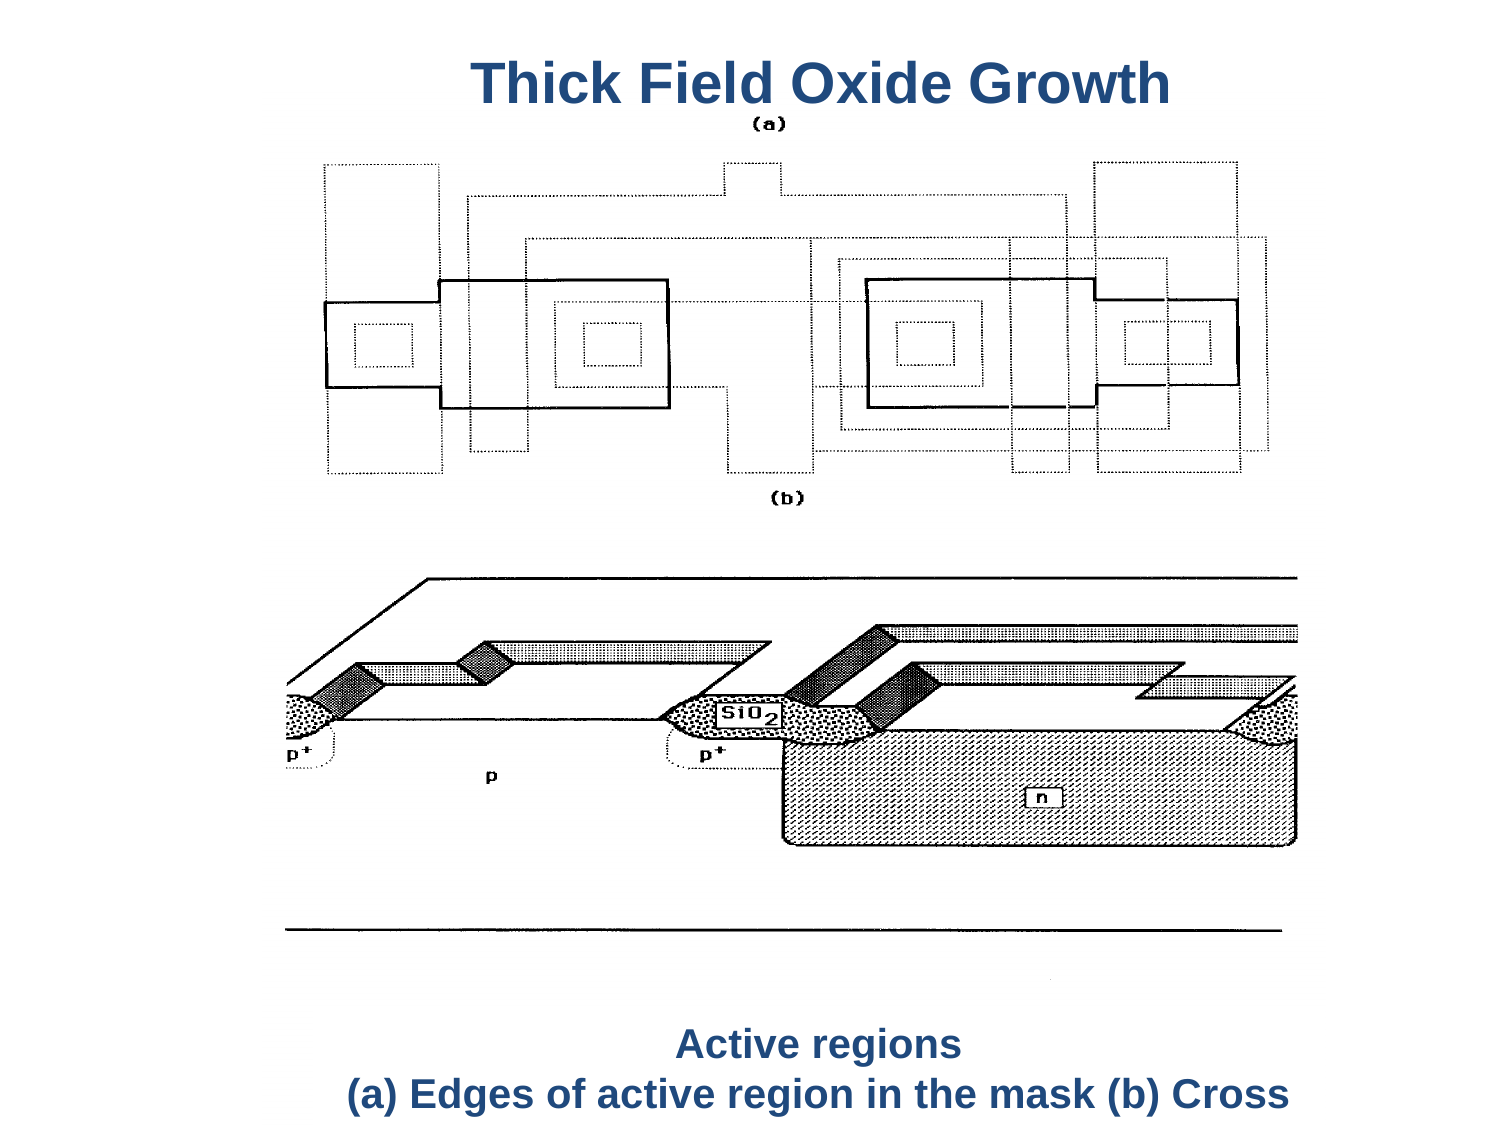

Thick Field Oxide Growth
Active regions
(a) Edges of active region in the mask (b) Cross section